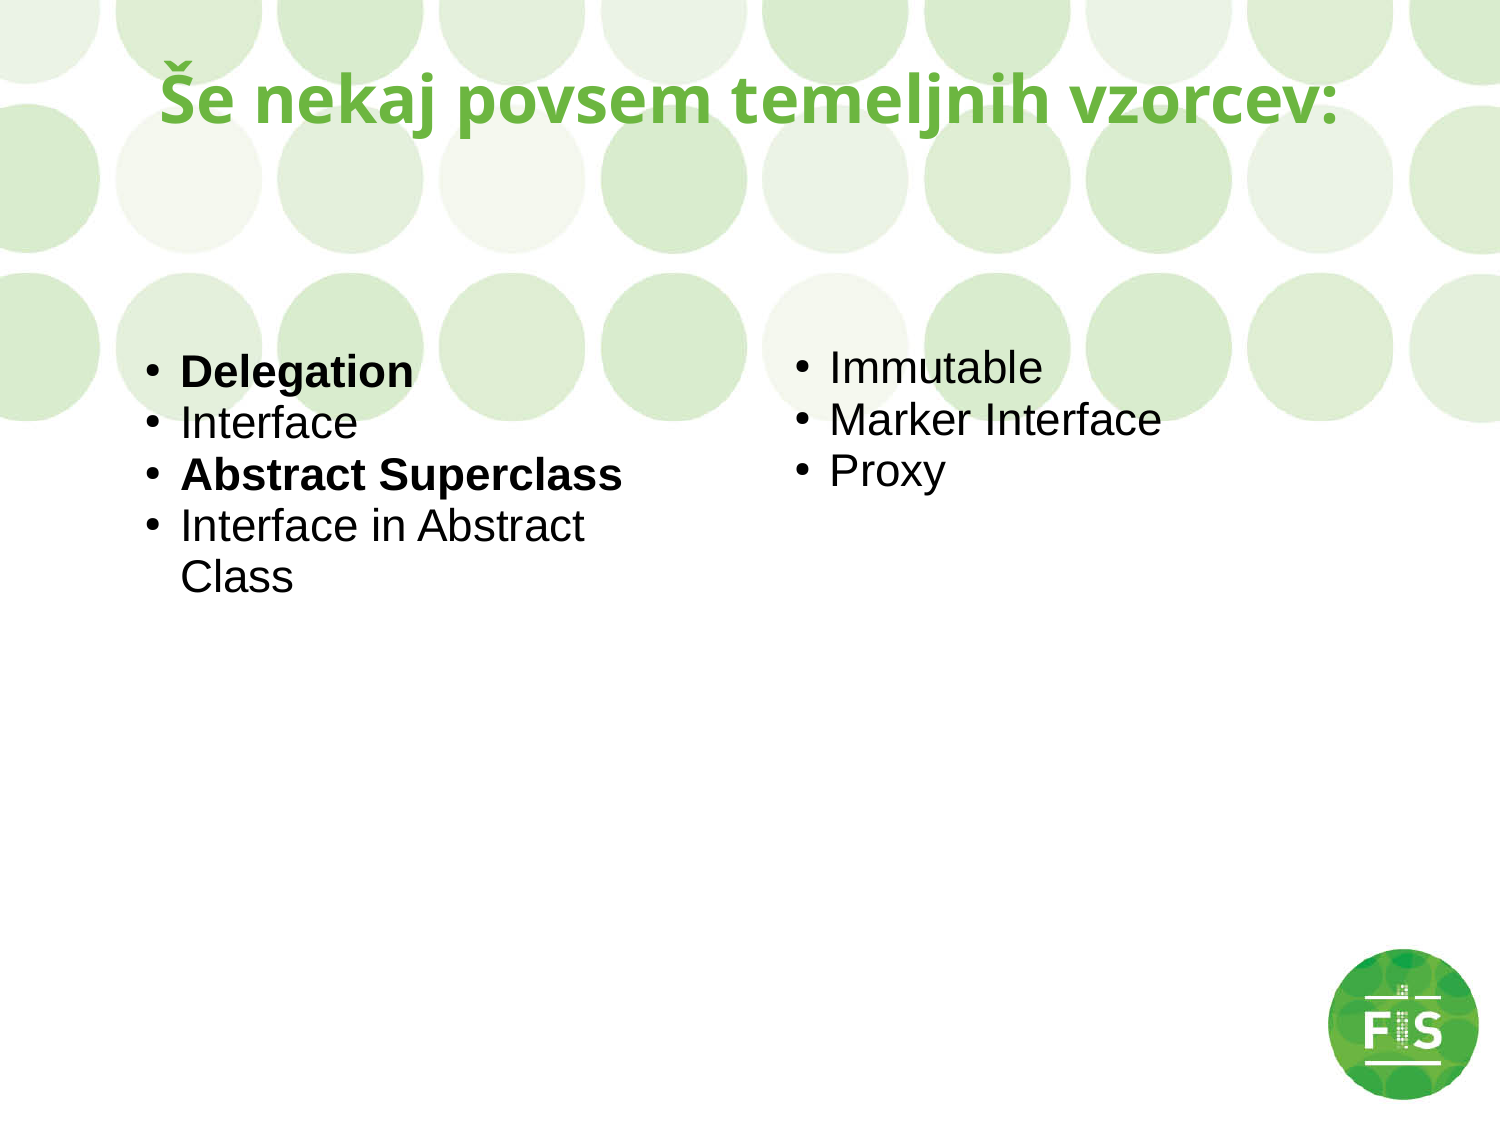

# Še nekaj povsem temeljnih vzorcev:
Immutable
Marker Interface
Proxy
Delegation
Interface
Abstract Superclass
Interface in Abstract Class